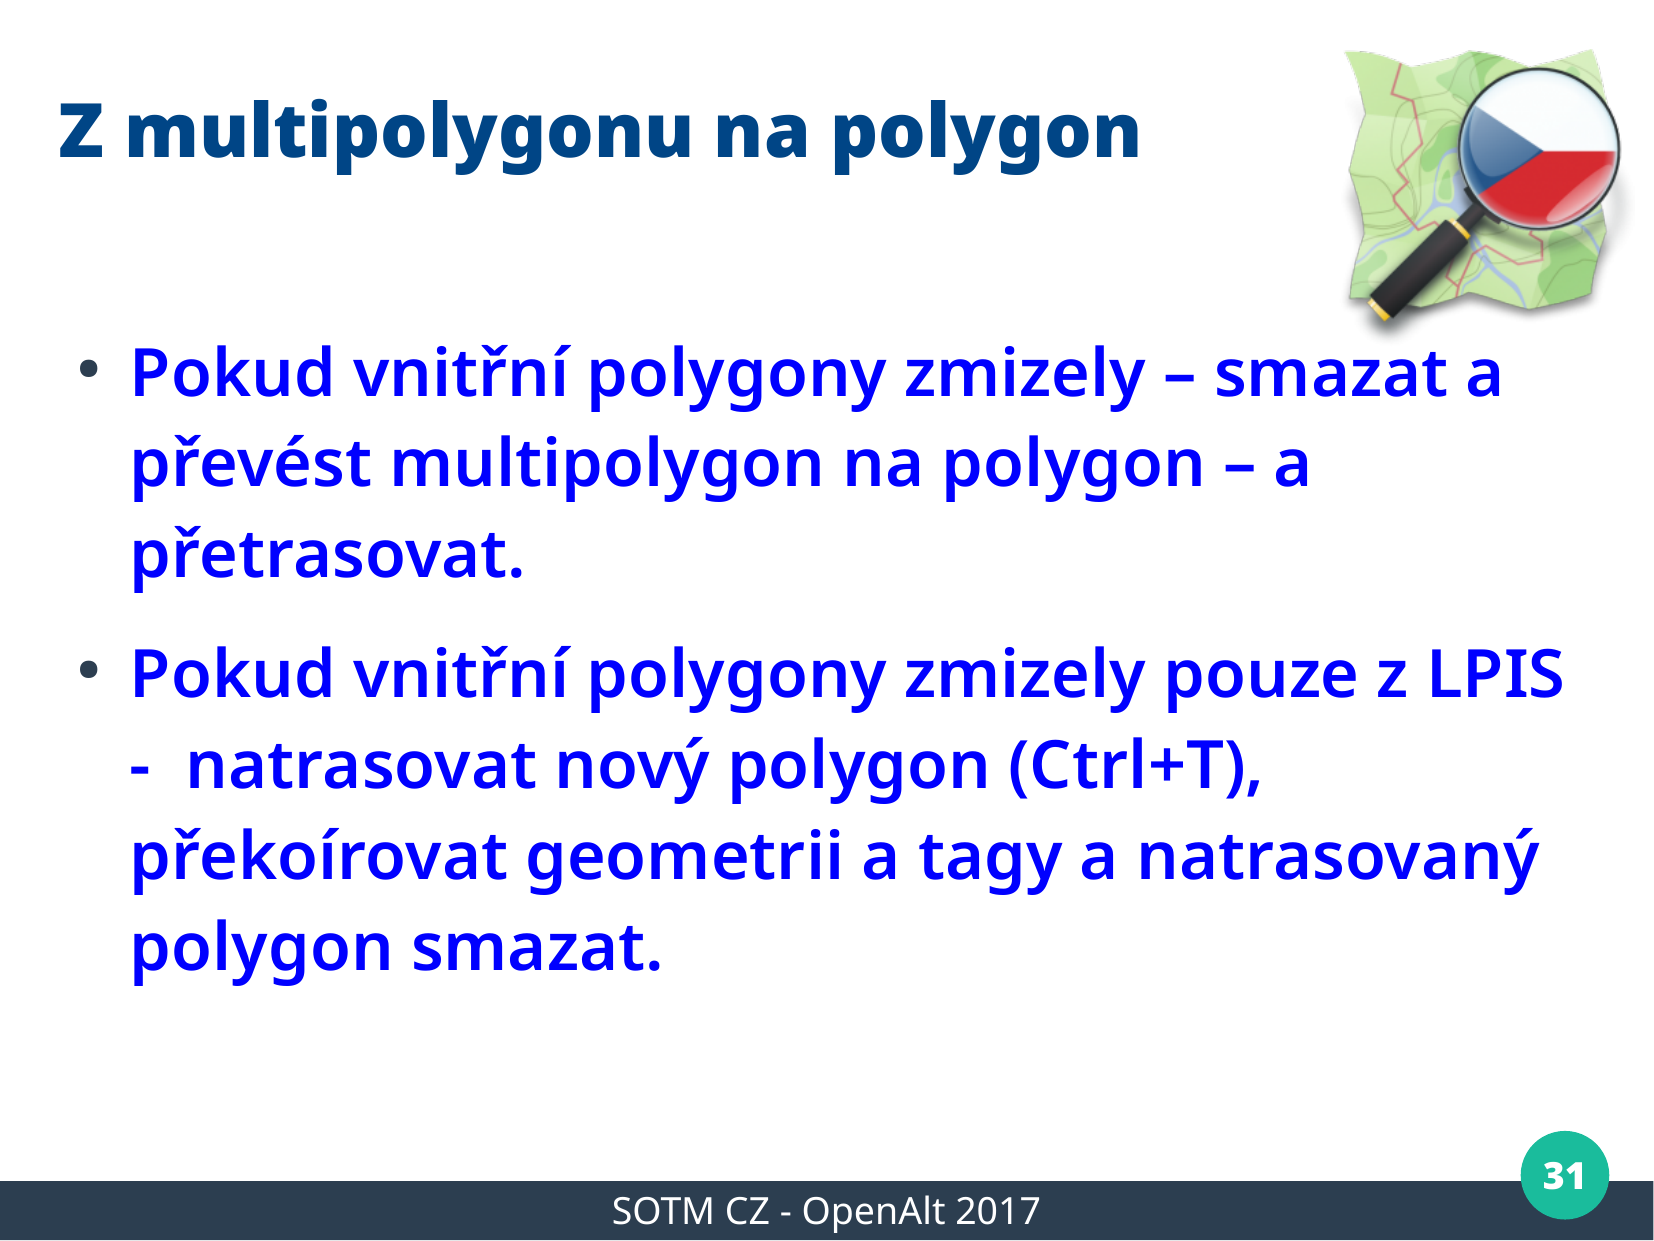

# Z multipolygonu na polygon
Pokud vnitřní polygony zmizely – smazat a převést multipolygon na polygon – a přetrasovat.
Pokud vnitřní polygony zmizely pouze z LPIS - natrasovat nový polygon (Ctrl+T), překoírovat geometrii a tagy a natrasovaný polygon smazat.
31
SOTM CZ - OpenAlt 2017